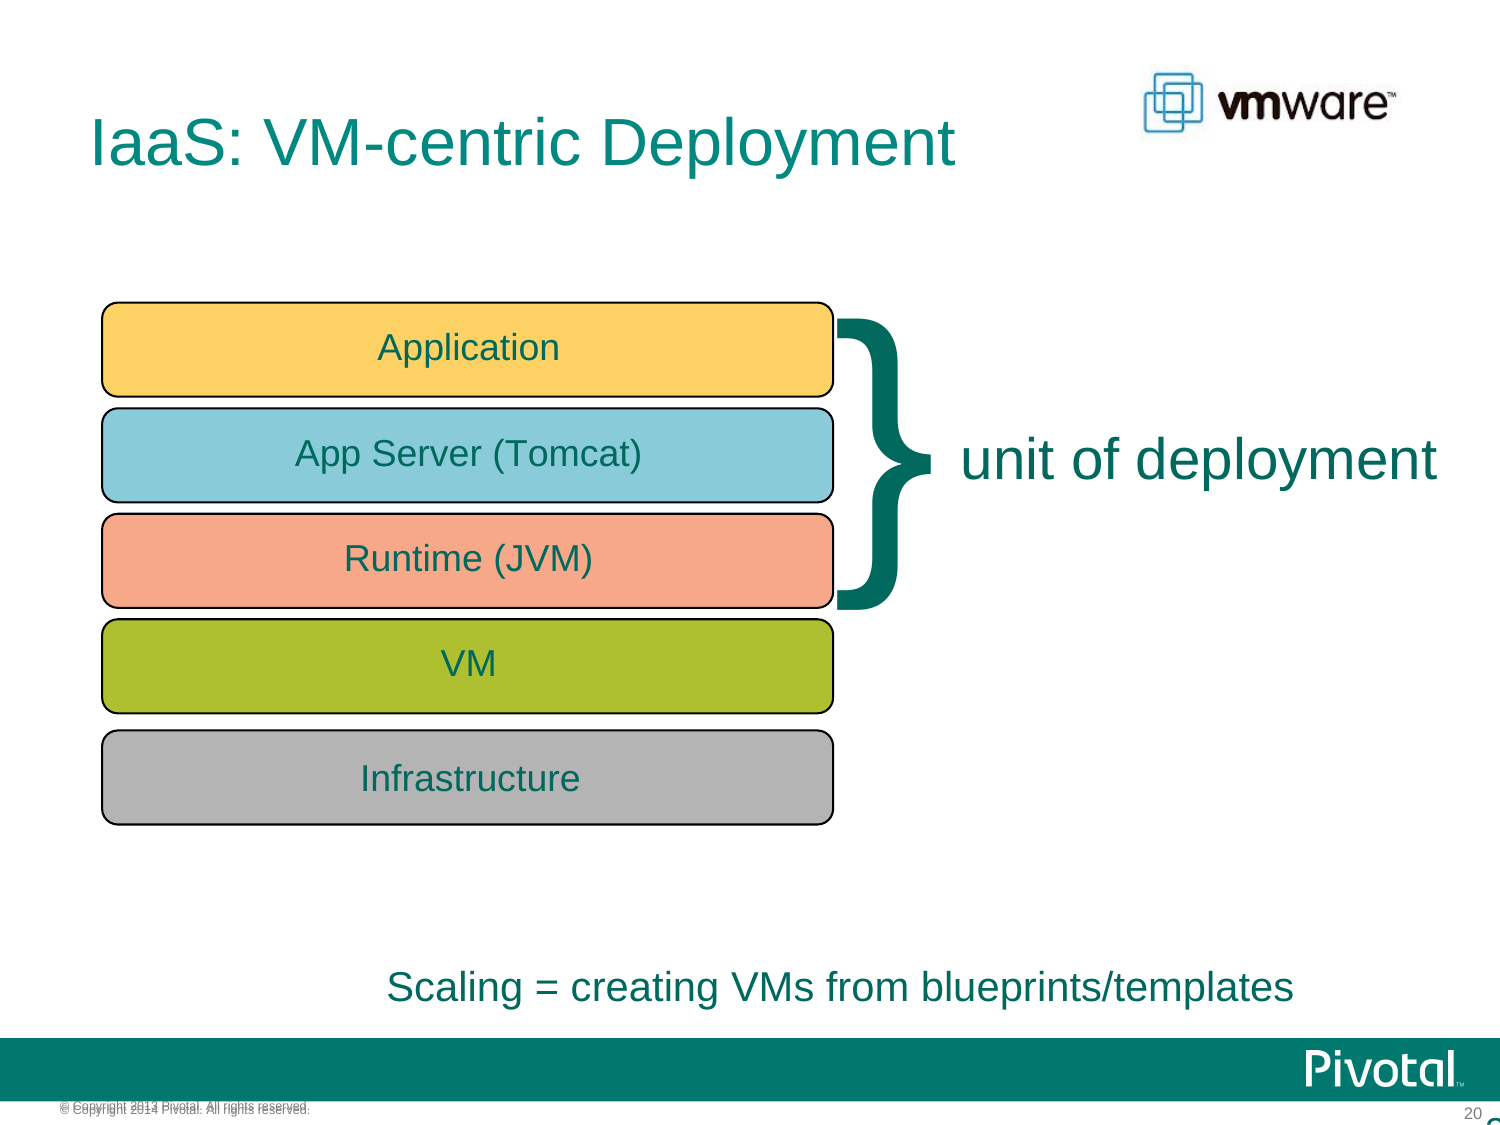

# IaaS: VM-centric Deployment
}
Application
App Server (Tomcat)
unit of deployment
Runtime (JVM)
VM
Infrastructure
Scaling = creating VMs from blueprints/templates
© Copyright 2013 Pivotal. All rights reserved.